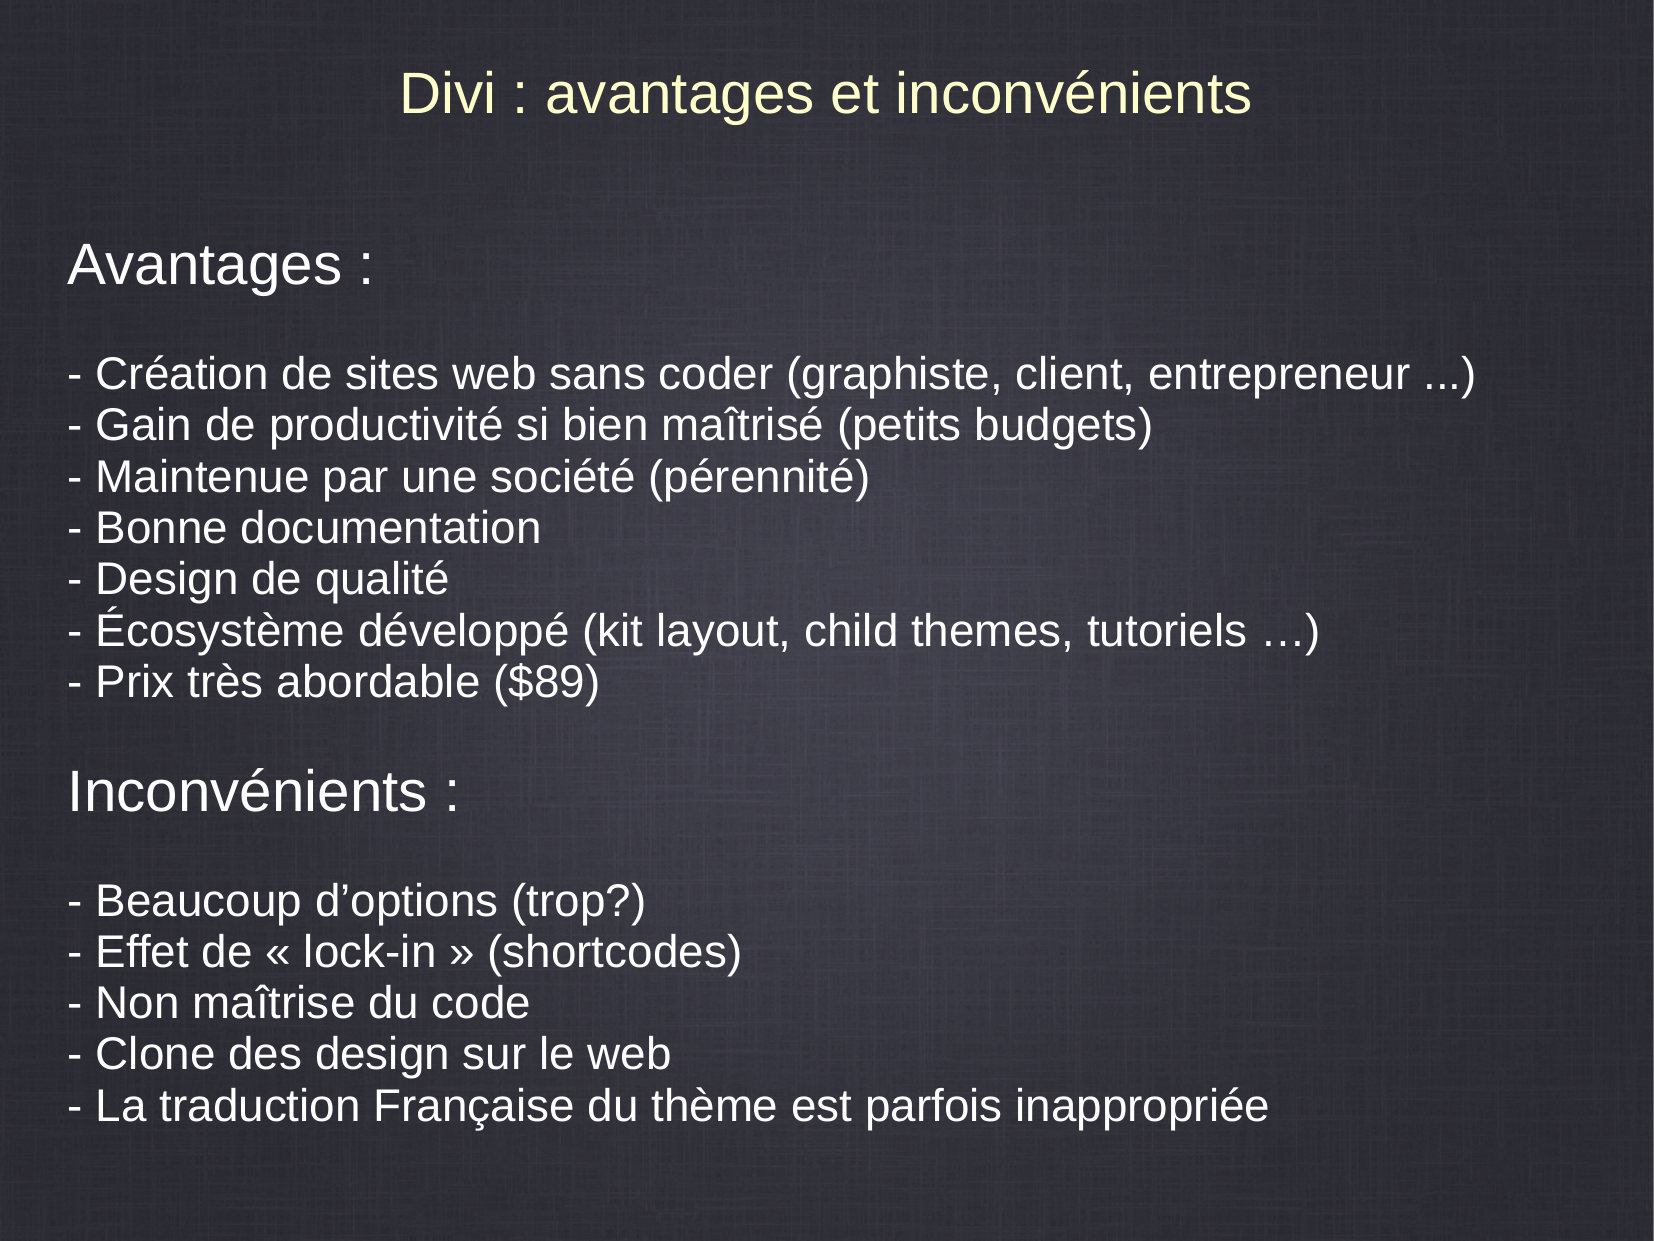

Divi : avantages et inconvénients
Avantages :
- Création de sites web sans coder (graphiste, client, entrepreneur ...)
- Gain de productivité si bien maîtrisé (petits budgets)
- Maintenue par une société (pérennité)
- Bonne documentation
- Design de qualité
- Écosystème développé (kit layout, child themes, tutoriels …)
- Prix très abordable ($89)
Inconvénients :
- Beaucoup d’options (trop?)
- Effet de « lock-in » (shortcodes)
- Non maîtrise du code
- Clone des design sur le web
- La traduction Française du thème est parfois inappropriée